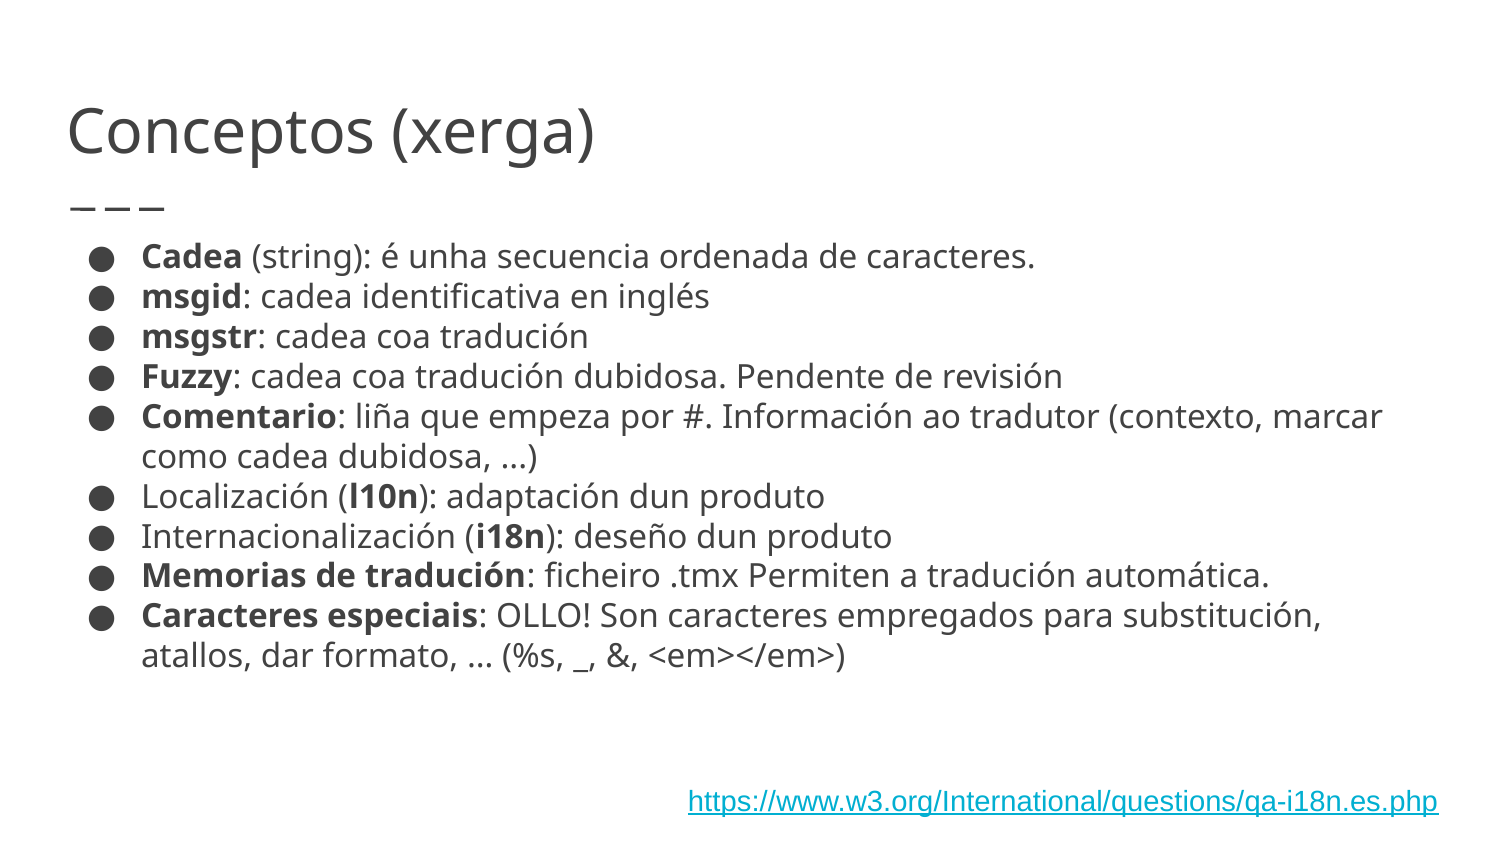

# Conceptos (xerga)
Cadea (string): é unha secuencia ordenada de caracteres.
msgid: cadea identificativa en inglés
msgstr: cadea coa tradución
Fuzzy: cadea coa tradución dubidosa. Pendente de revisión
Comentario: liña que empeza por #. Información ao tradutor (contexto, marcar como cadea dubidosa, ...)
Localización (l10n): adaptación dun produto
Internacionalización (i18n): deseño dun produto
Memorias de tradución: ficheiro .tmx Permiten a tradución automática.
Caracteres especiais: OLLO! Son caracteres empregados para substitución, atallos, dar formato, … (%s, _, &, <em></em>)
https://www.w3.org/International/questions/qa-i18n.es.php